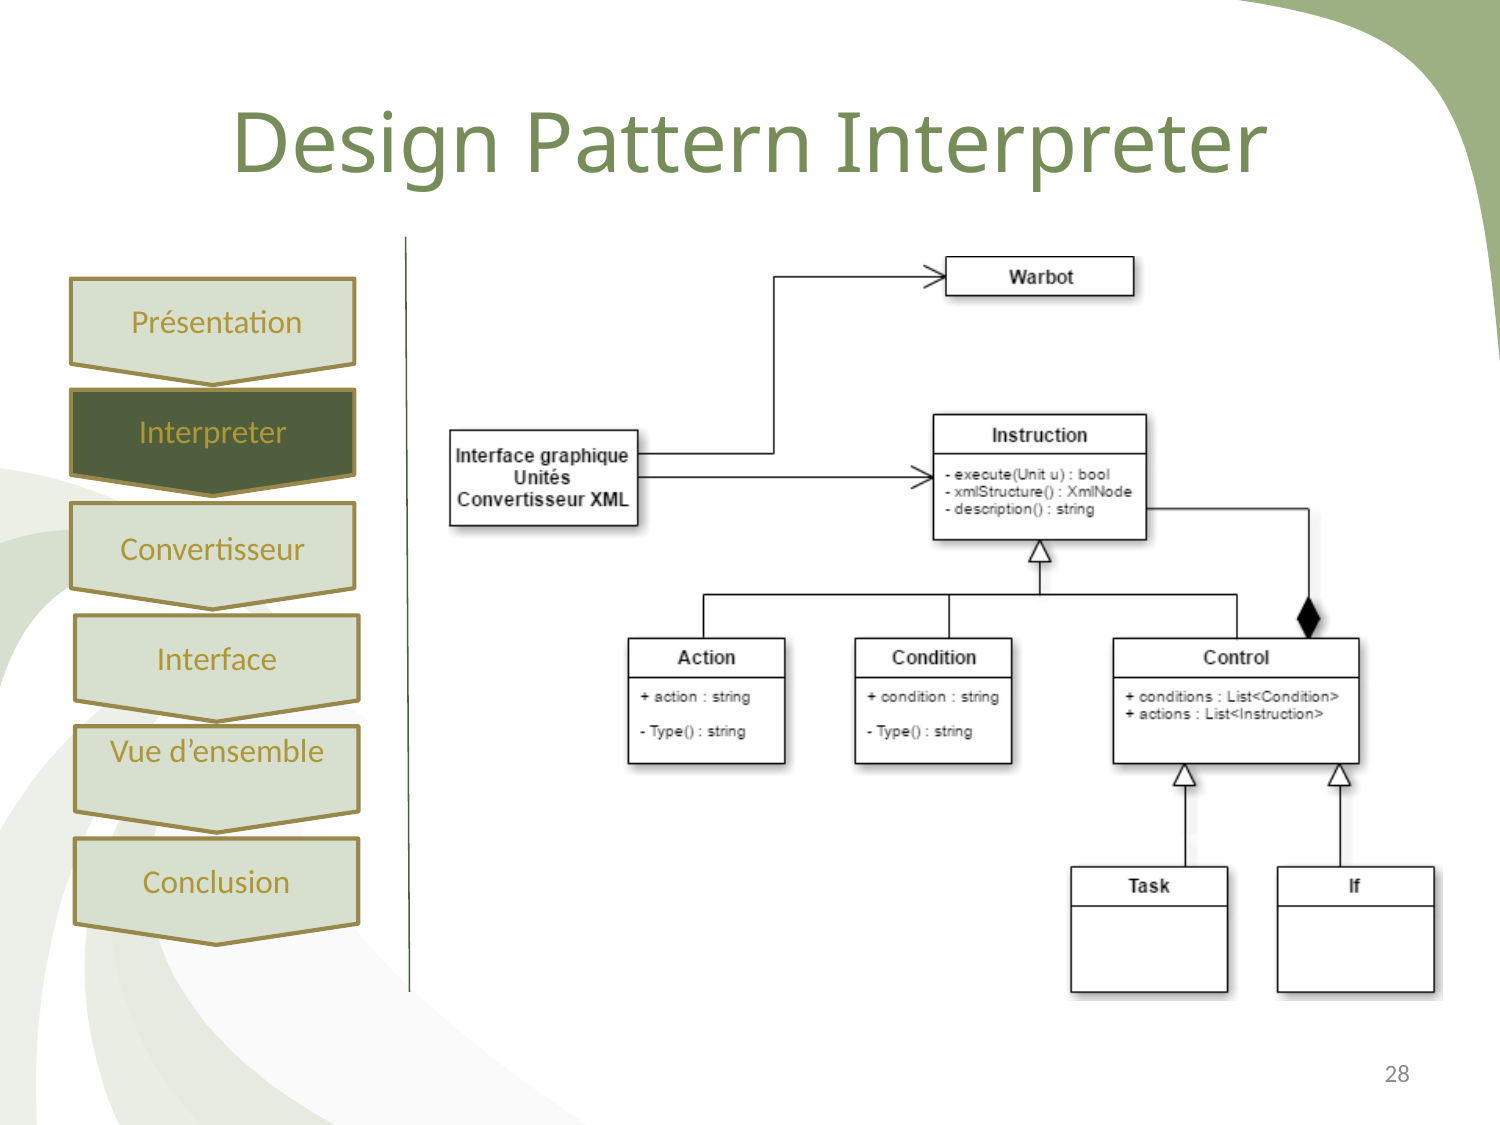

# Design Pattern Interpreter
Présentation
Interpreter
Convertisseur
Interface
Vue d’ensemble
Conclusion
28